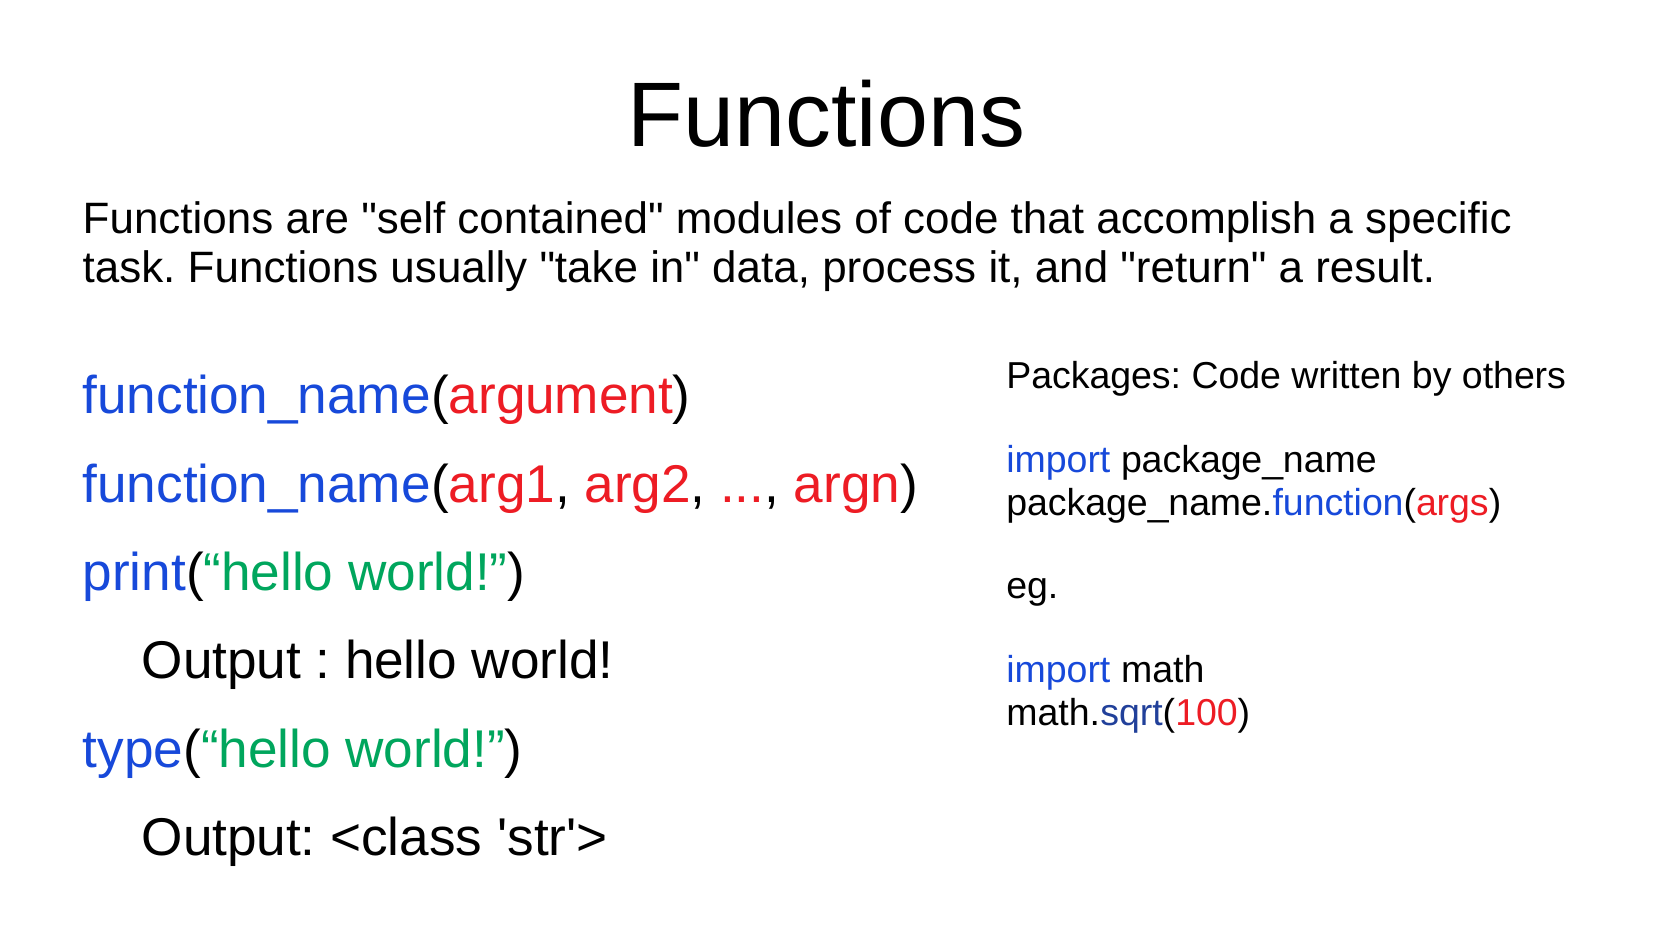

# Functions
Functions are "self contained" modules of code that accomplish a specific task. Functions usually "take in" data, process it, and "return" a result.
Packages: Code written by others
import package_name
package_name.function(args)
eg.
import math
math.sqrt(100)
function_name(argument)
function_name(arg1, arg2, ..., argn)
print(“hello world!”)
 Output : hello world!
type(“hello world!”)
 Output: <class 'str'>